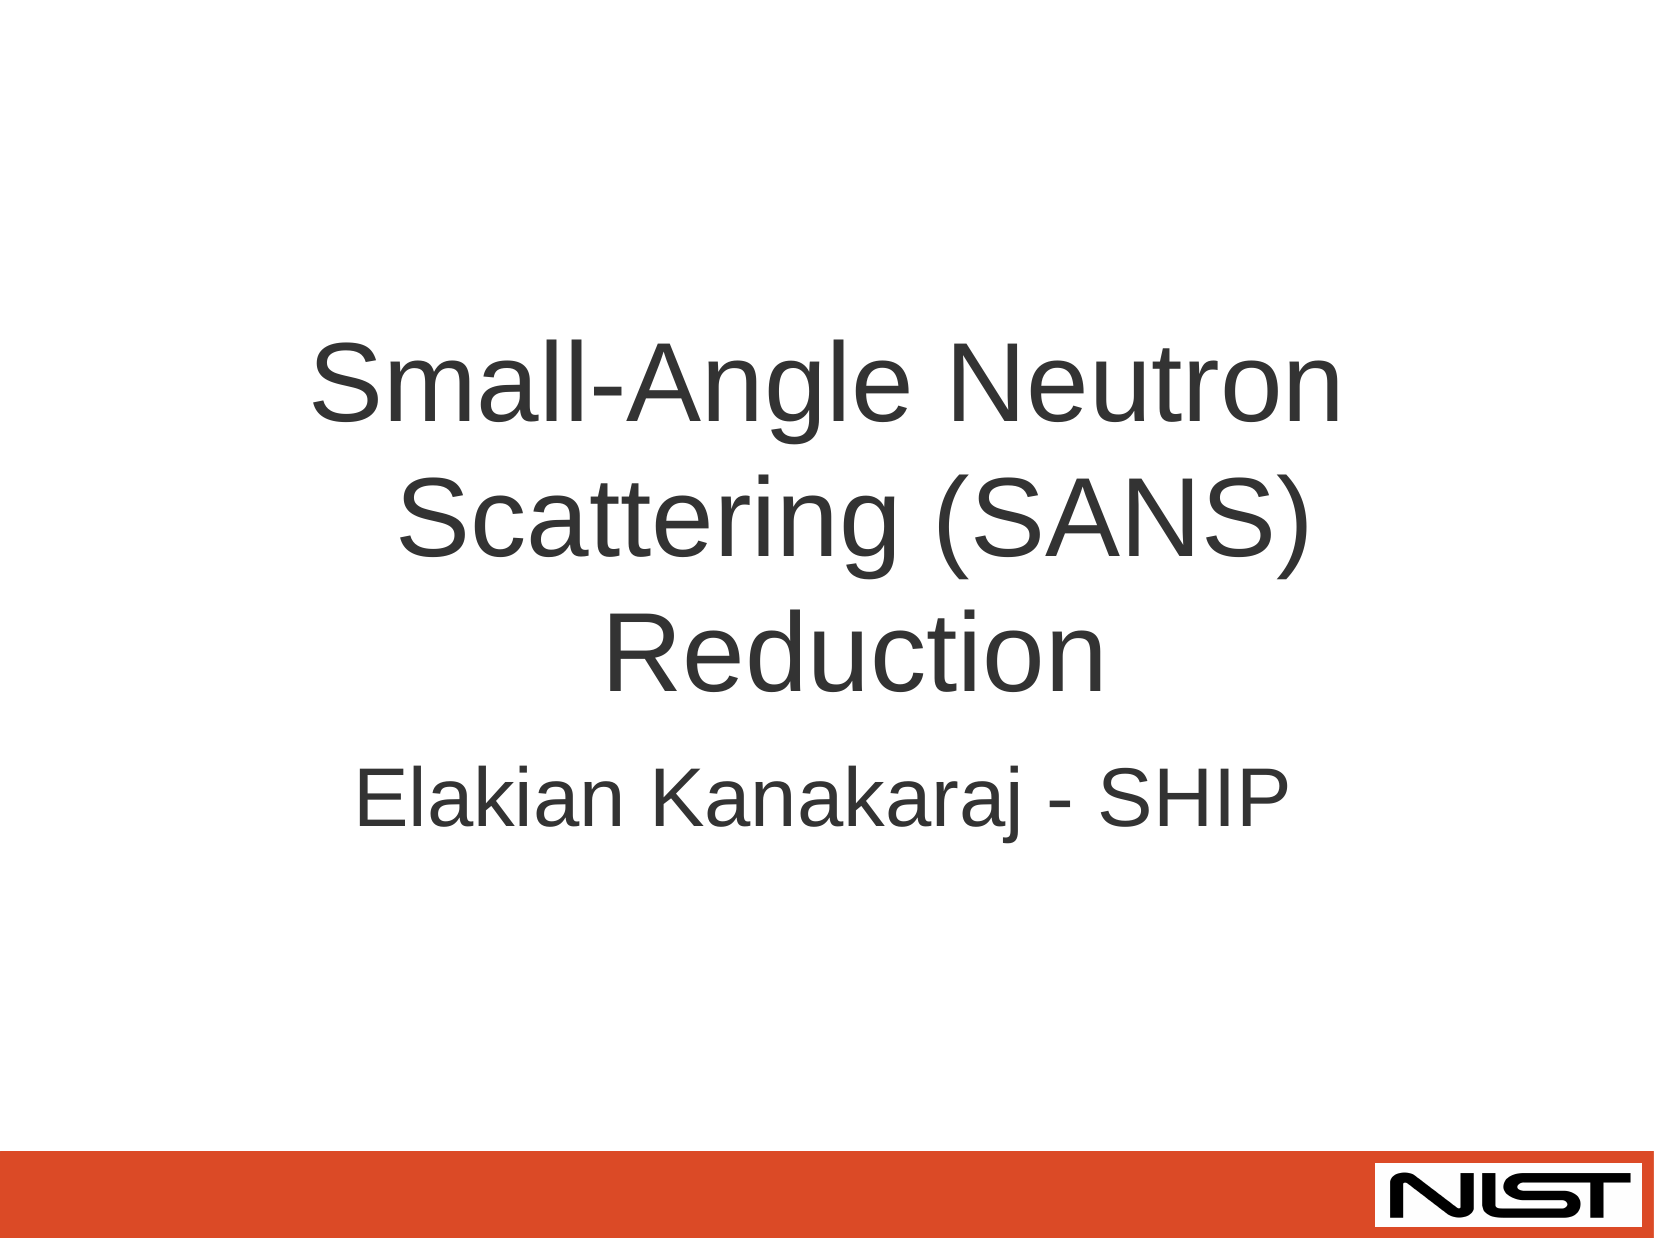

# Small-Angle Neutron Scattering (SANS) Reduction
 Elakian Kanakaraj - SHIP